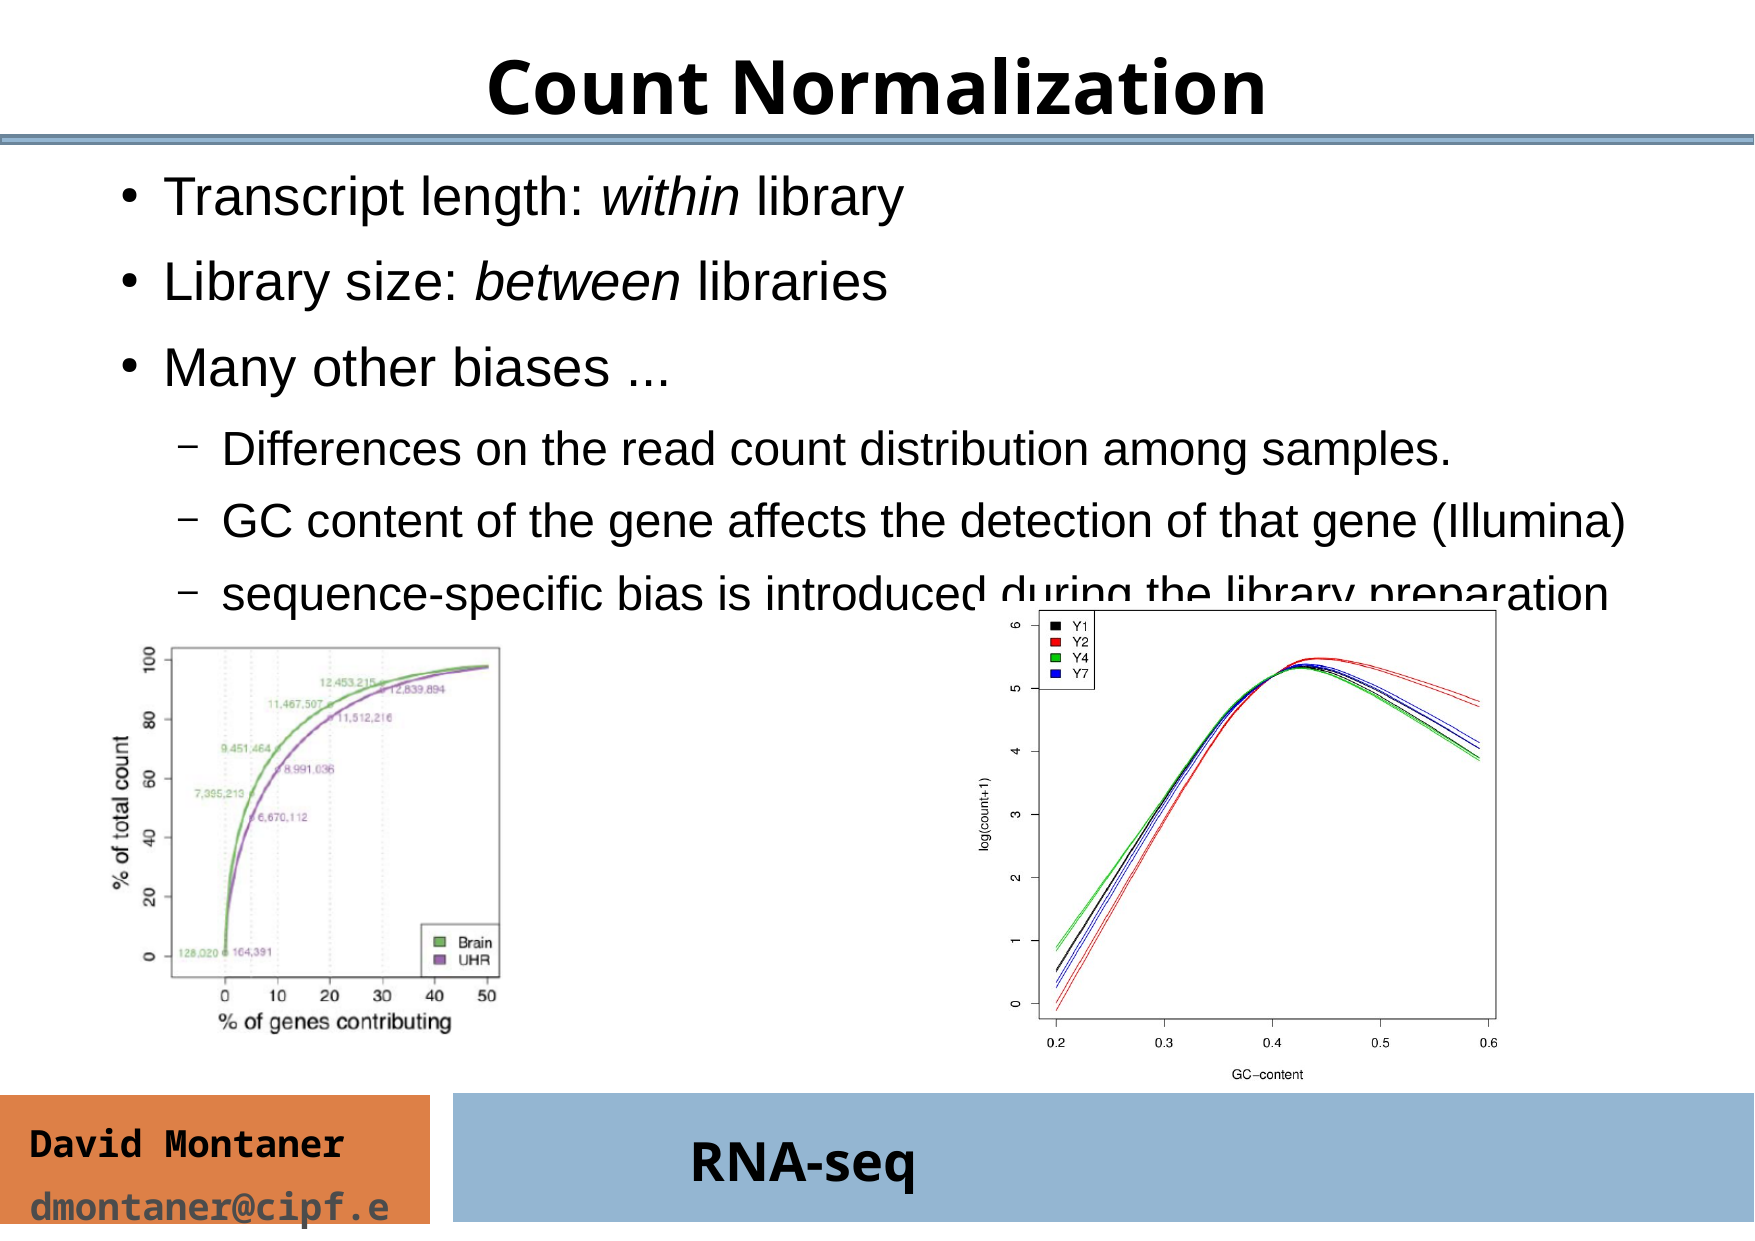

Count Normalization
# Transcript length: within library
Library size: between libraries
Many other biases ...
Differences on the read count distribution among samples.
GC content of the gene affects the detection of that gene (Illumina)
sequence-specific bias is introduced during the library preparation
David Montaner
dmontaner@cipf.es
RNA-seq